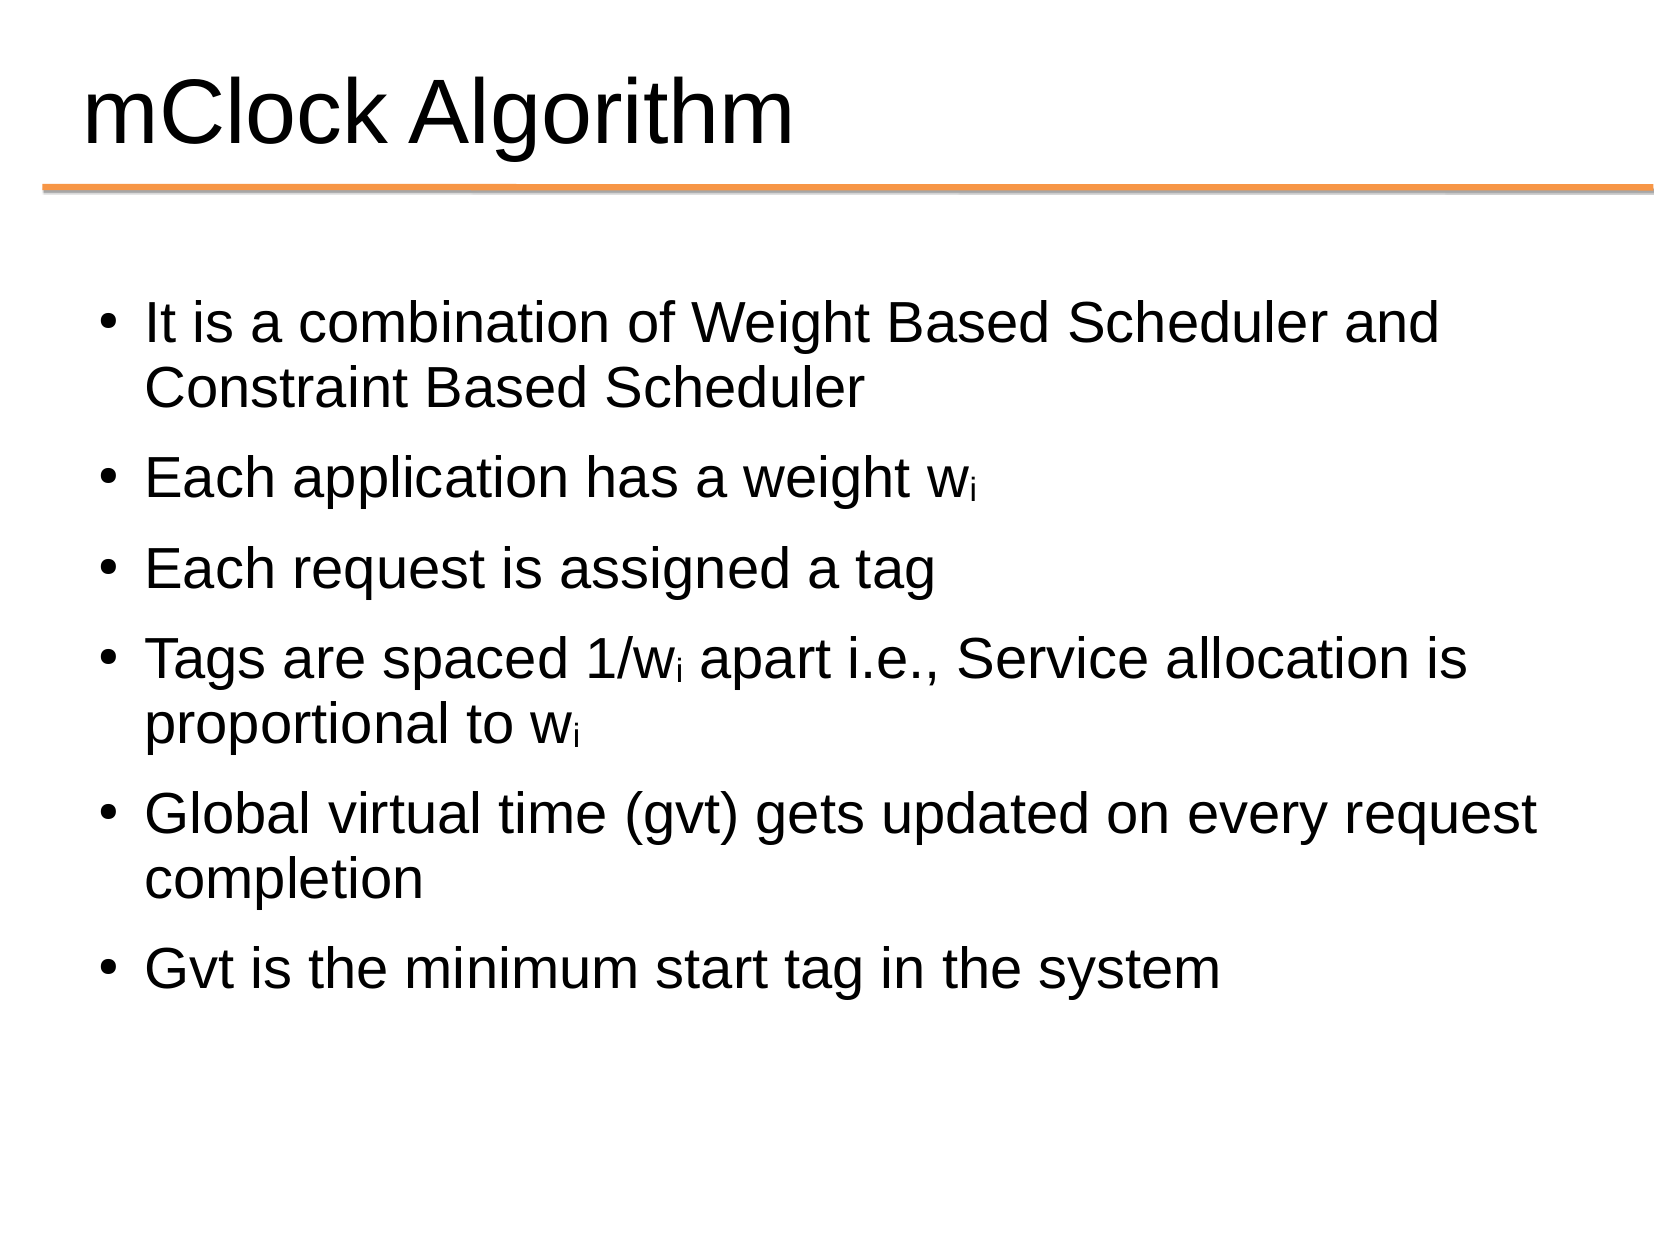

# mClock Algorithm
It is a combination of Weight Based Scheduler and Constraint Based Scheduler
Each application has a weight wi
Each request is assigned a tag
Tags are spaced 1/wi apart i.e., Service allocation is proportional to wi
Global virtual time (gvt) gets updated on every request completion
Gvt is the minimum start tag in the system